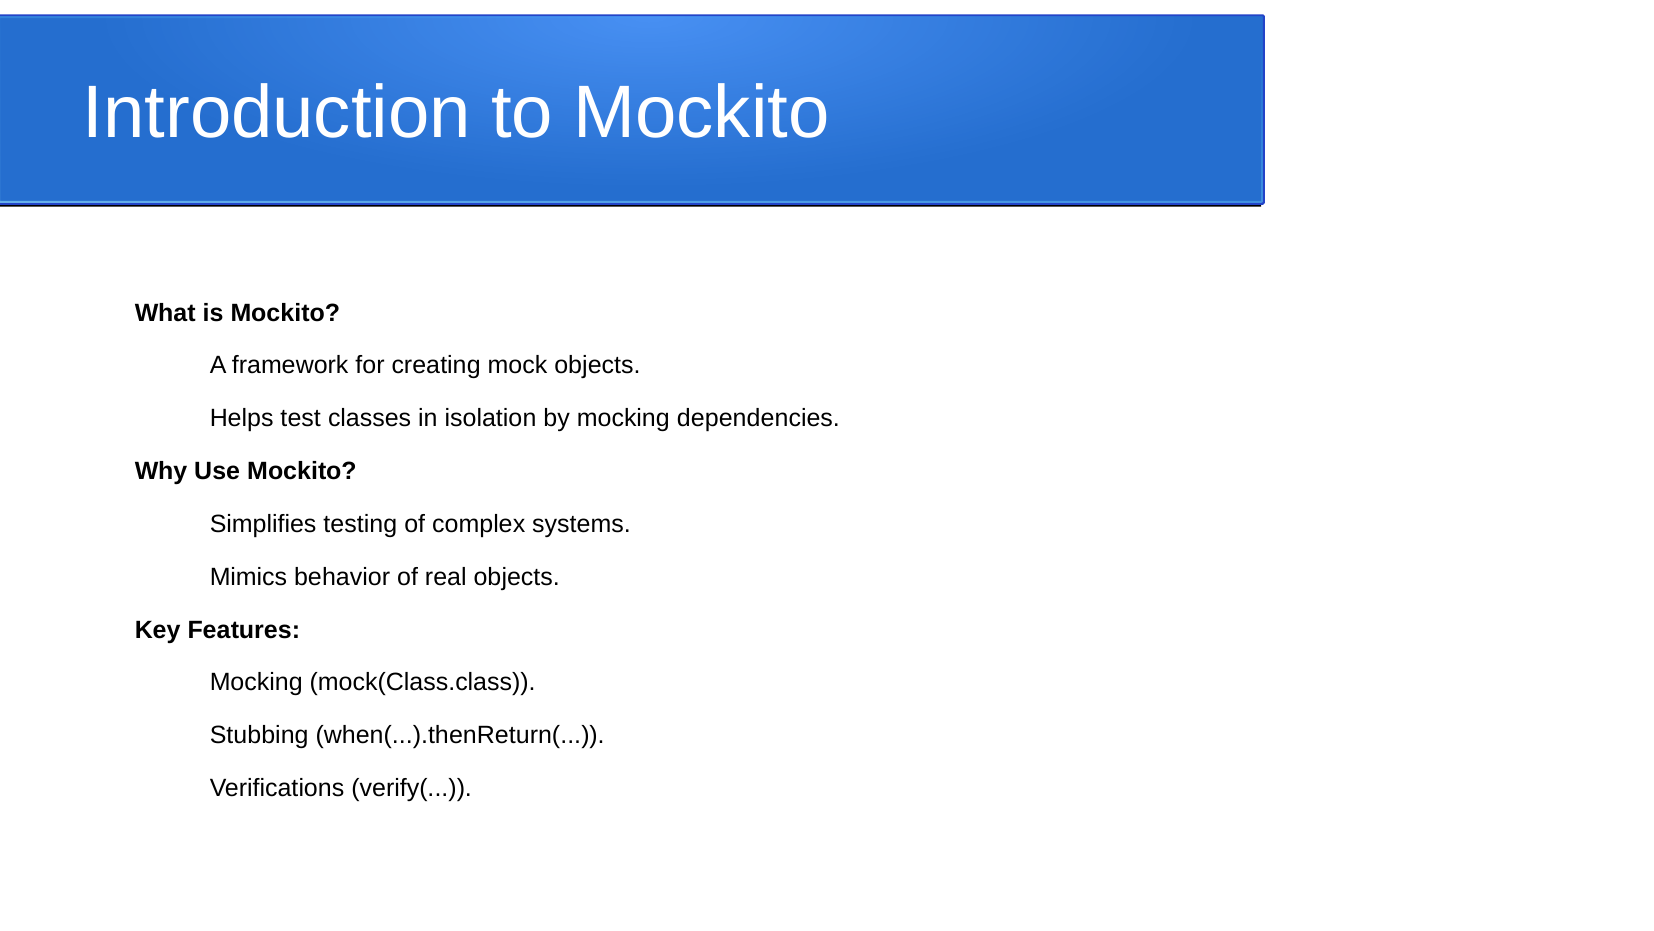

# Introduction to Mockito
What is Mockito?
	A framework for creating mock objects.
	Helps test classes in isolation by mocking dependencies.
Why Use Mockito?
	Simplifies testing of complex systems.
	Mimics behavior of real objects.
Key Features:
	Mocking (mock(Class.class)).
	Stubbing (when(...).thenReturn(...)).
	Verifications (verify(...)).